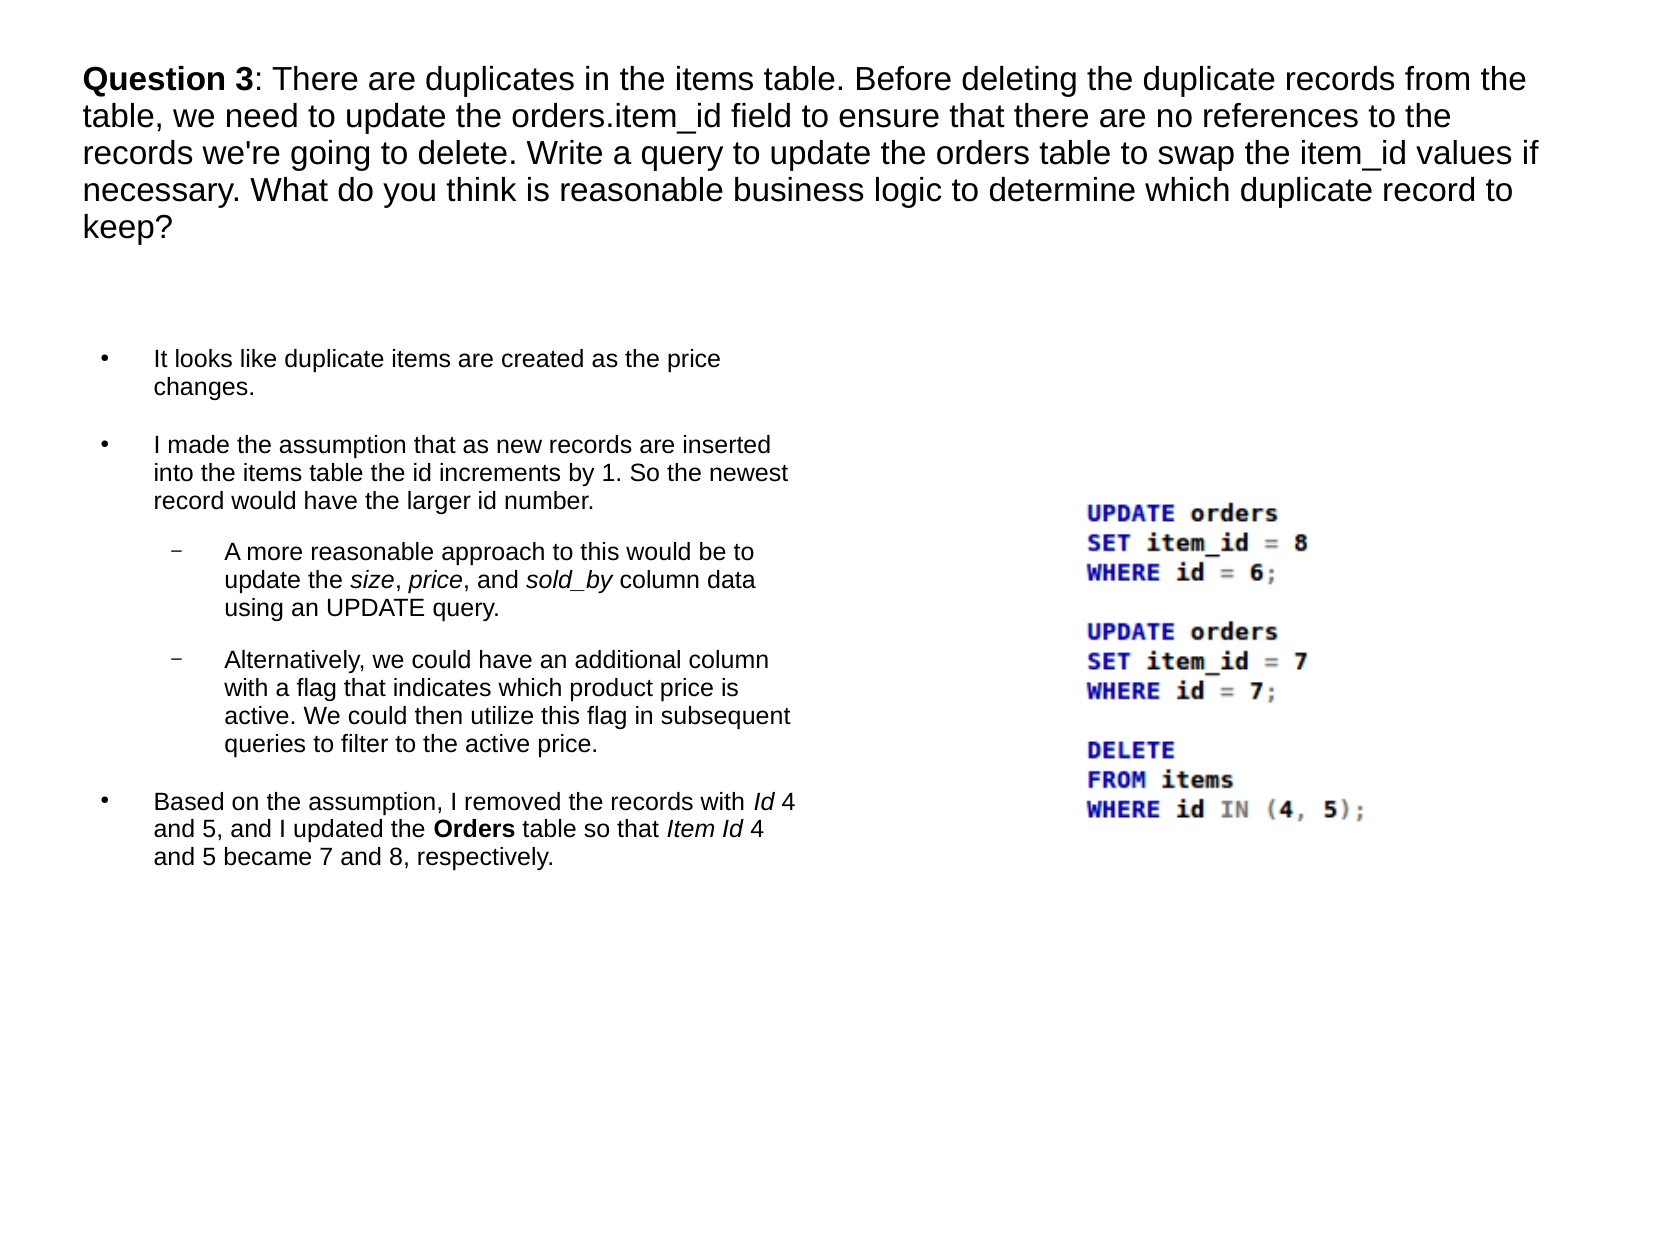

# Question 3: There are duplicates in the items table. Before deleting the duplicate records from the table, we need to update the orders.item_id field to ensure that there are no references to the records we're going to delete. Write a query to update the orders table to swap the item_id values if necessary. What do you think is reasonable business logic to determine which duplicate record to keep?
It looks like duplicate items are created as the price changes.
I made the assumption that as new records are inserted into the items table the id increments by 1. So the newest record would have the larger id number.
A more reasonable approach to this would be to update the size, price, and sold_by column data using an UPDATE query.
Alternatively, we could have an additional column with a flag that indicates which product price is active. We could then utilize this flag in subsequent queries to filter to the active price.
Based on the assumption, I removed the records with Id 4 and 5, and I updated the Orders table so that Item Id 4 and 5 became 7 and 8, respectively.